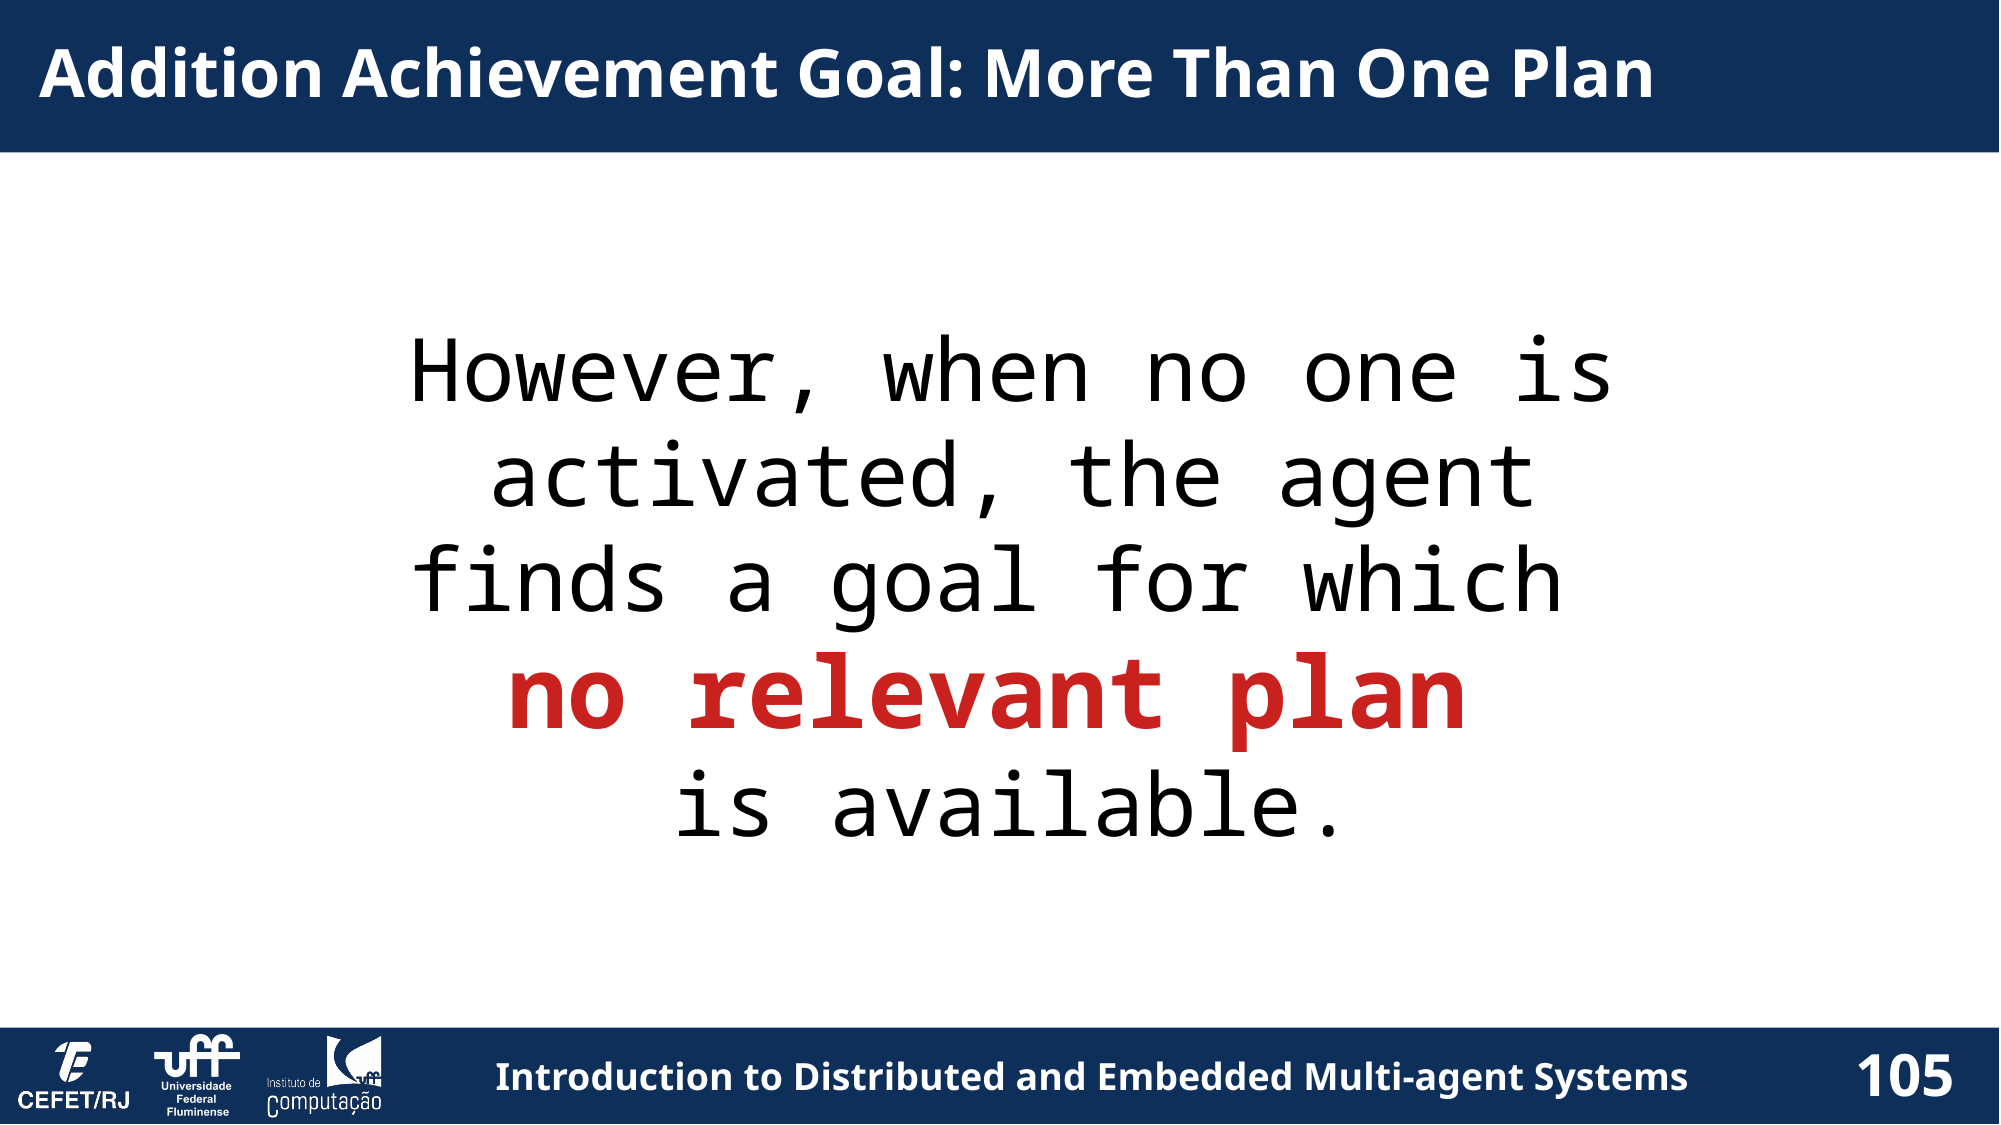

Addition Achievement Goal: More Than One Plan
However, when no one is activated, the agent finds a goal for which
no relevant plan
is available.